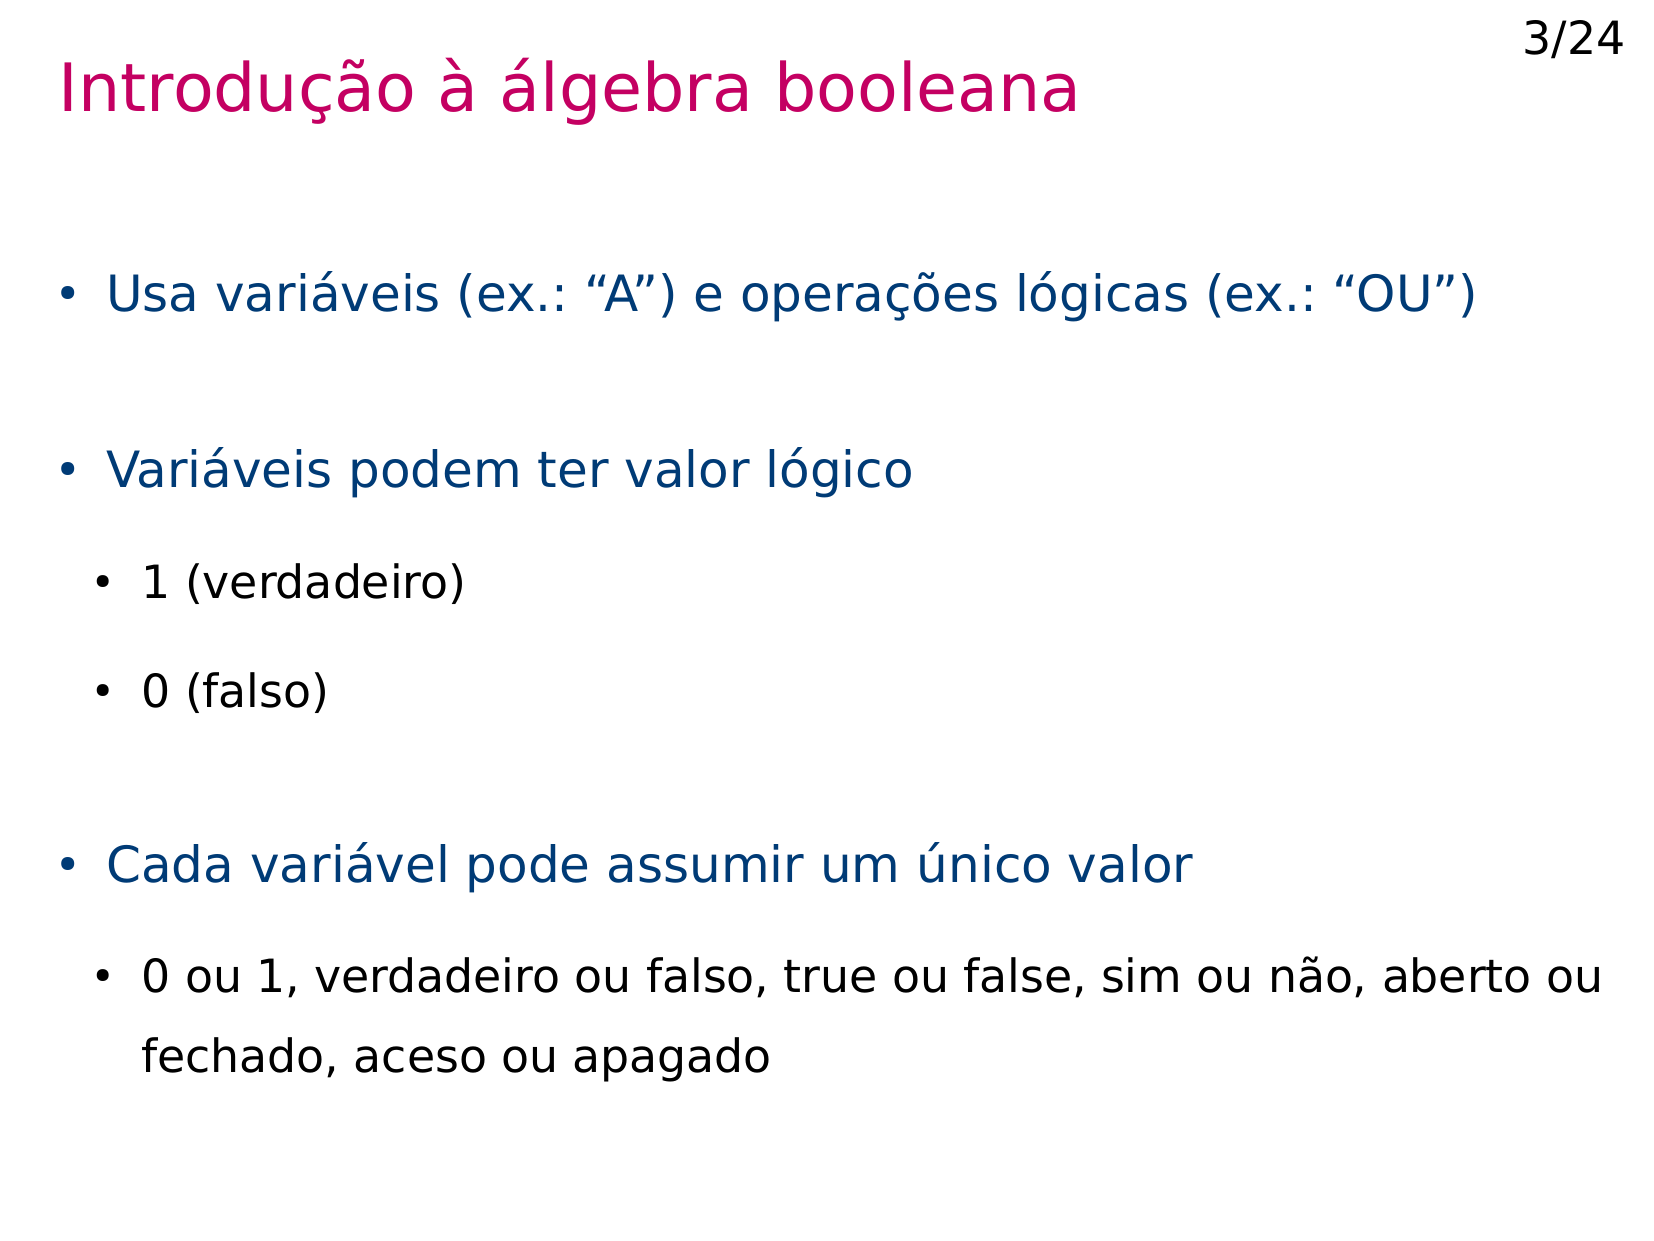

3
# Introdução à álgebra booleana
Usa variáveis (ex.: “A”) e operações lógicas (ex.: “OU”)
Variáveis podem ter valor lógico
1 (verdadeiro)
0 (falso)
Cada variável pode assumir um único valor
0 ou 1, verdadeiro ou falso, true ou false, sim ou não, aberto ou fechado, aceso ou apagado